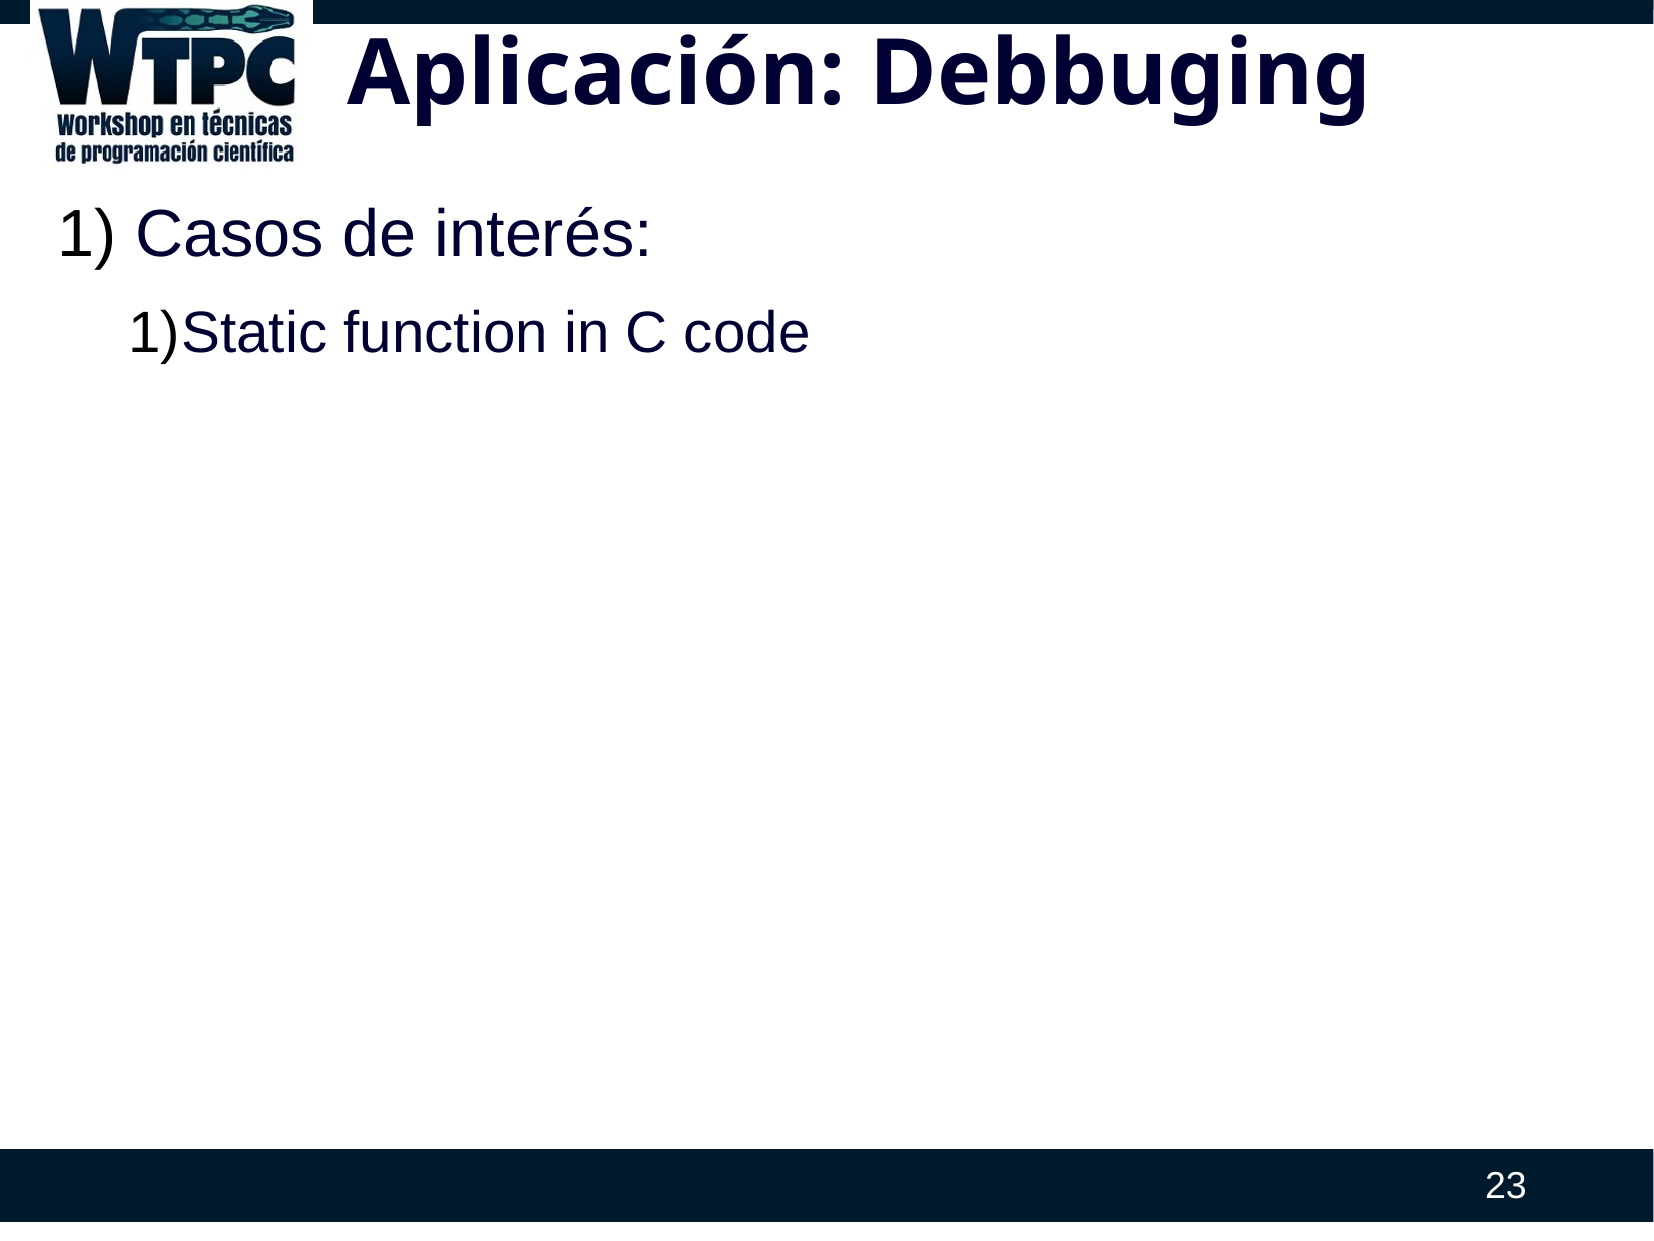

# Aplicación: Debbuging
 Casos de interés:
Static function in C code